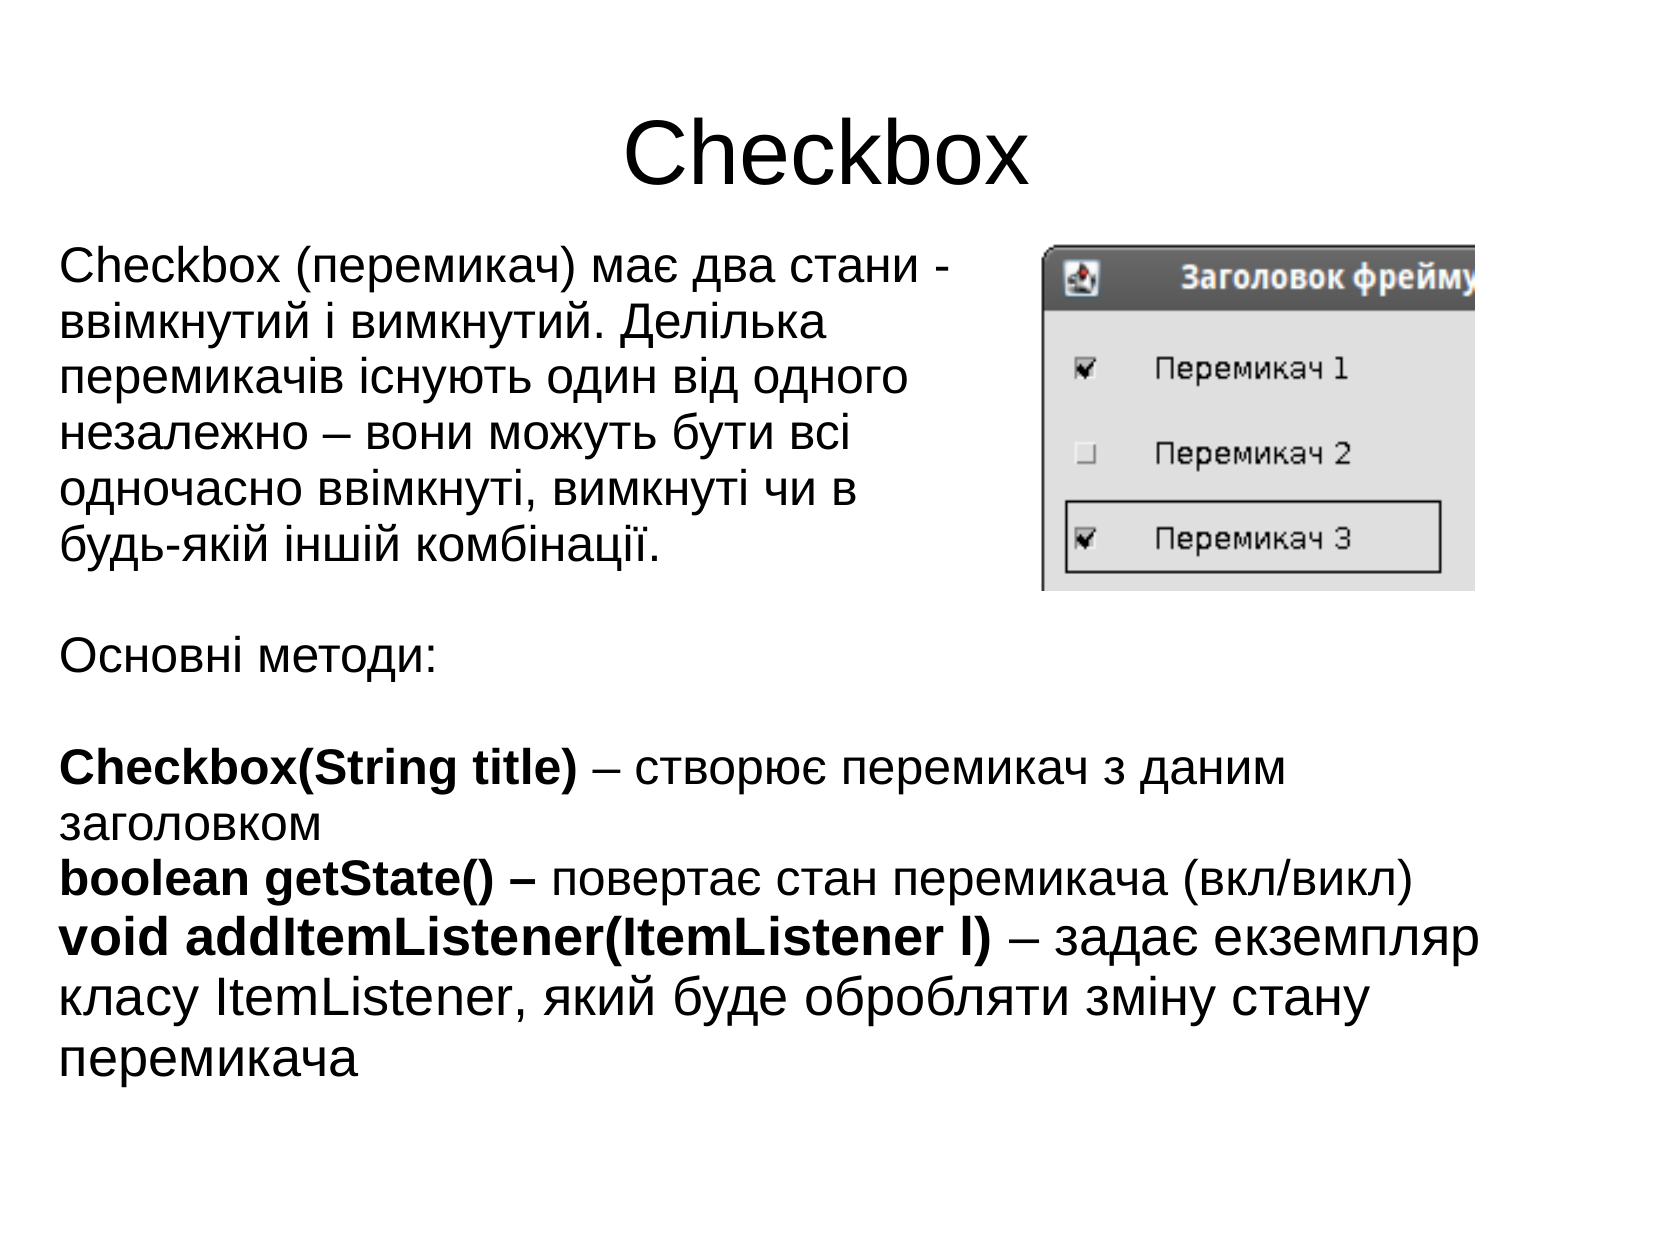

# Checkbox
Checkbox (перемикач) має два стани -
ввімкнутий і вимкнутий. Делілька
перемикачів існують один від одного
незалежно – вони можуть бути всі
одночасно ввімкнуті, вимкнуті чи в
будь-якій іншій комбінації.
Основні методи:
Checkbox(String title) – створює перемикач з даним заголовком
boolean getState() – повертає стан перемикача (вкл/викл)
void addItemListener(ItemListener l) – задає екземпляр класу ItemListener, який буде обробляти зміну стану перемикача